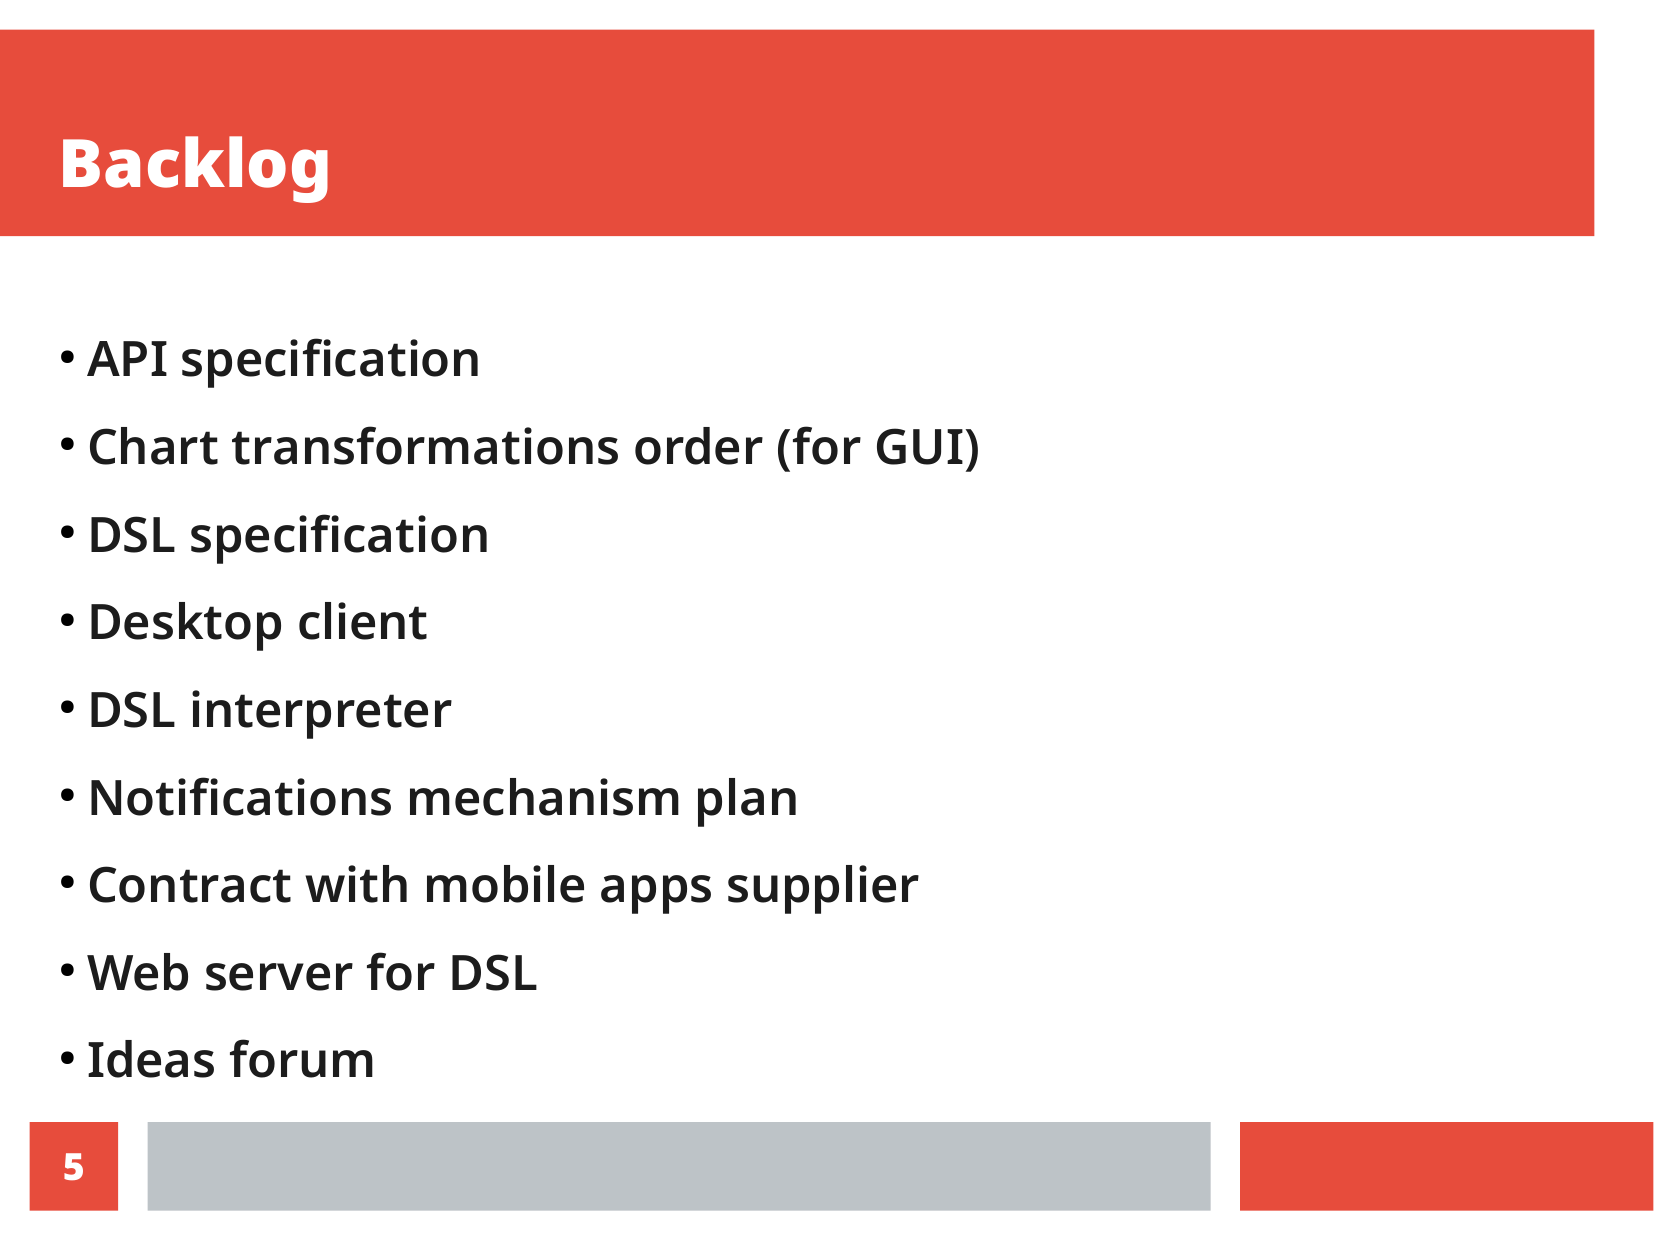

# Backlog
 API specification
 Chart transformations order (for GUI)
 DSL specification
 Desktop client
 DSL interpreter
 Notifications mechanism plan
 Contract with mobile apps supplier
 Web server for DSL
 Ideas forum
5